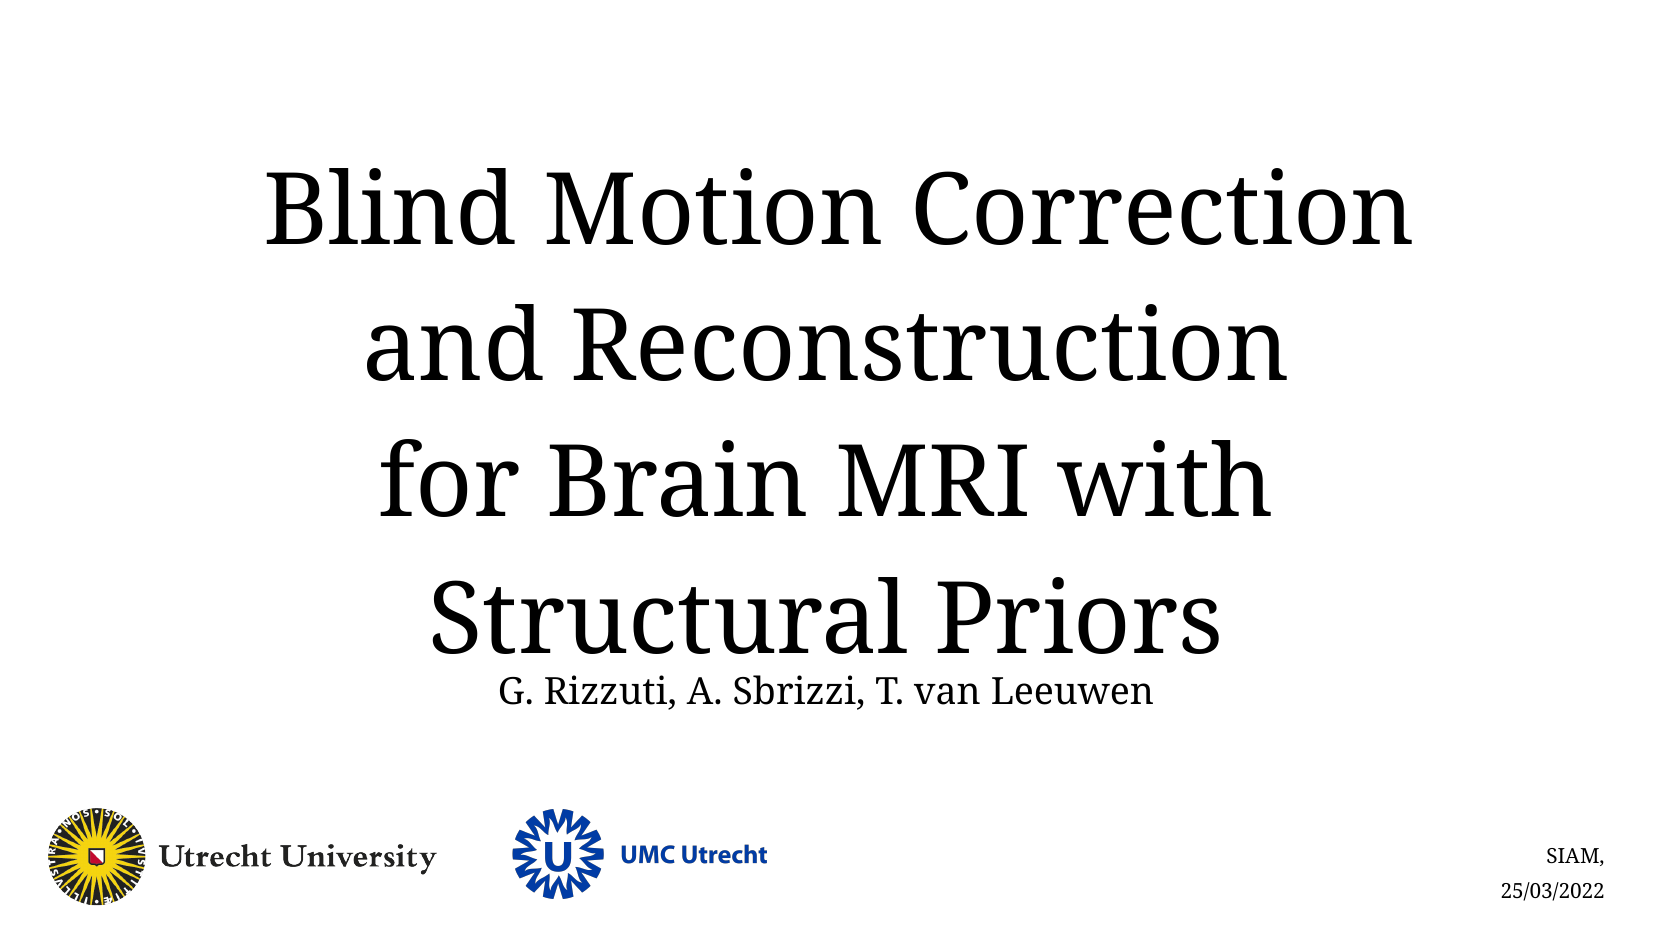

Blind Motion Correction and Reconstruction
for Brain MRI with Structural Priors
G. Rizzuti, A. Sbrizzi, T. van Leeuwen
SIAM,
25/03/2022